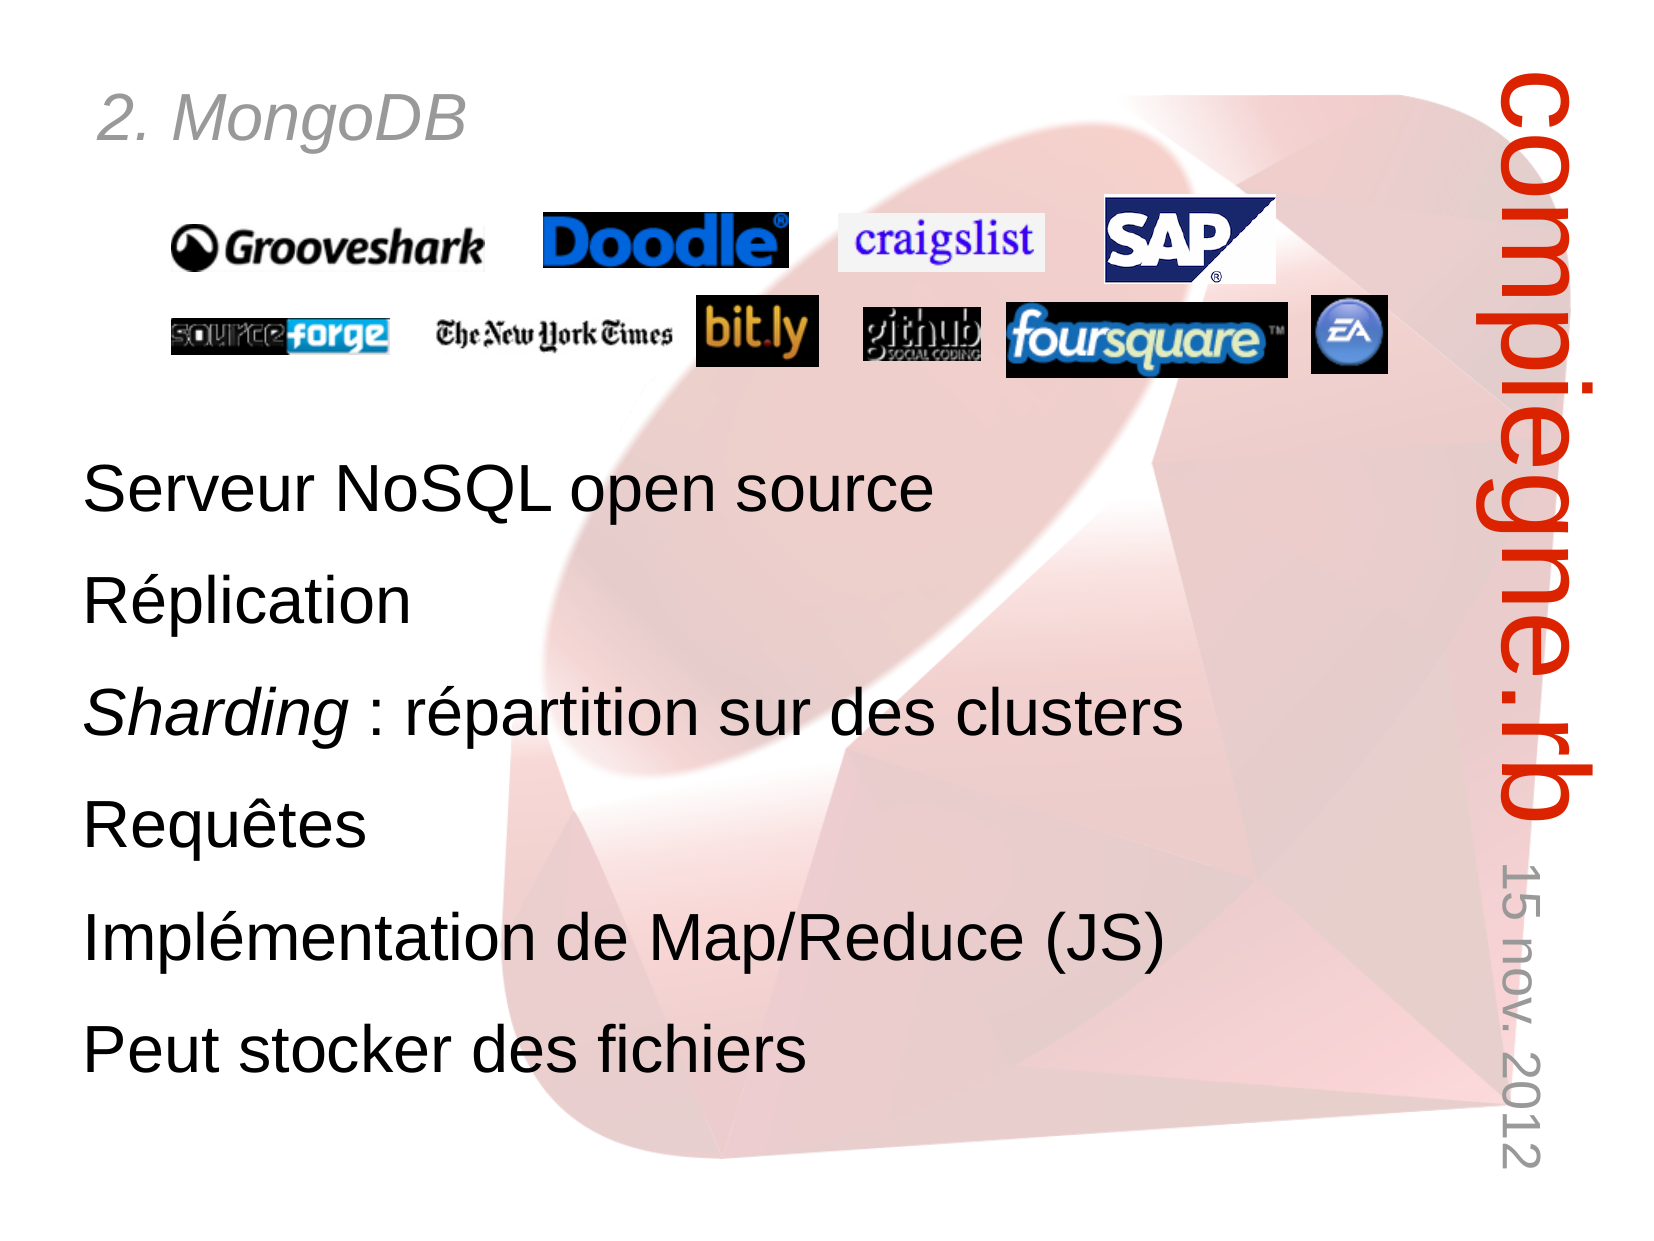

2. MongoDB
Serveur NoSQL open source
Réplication
Sharding : répartition sur des clusters
Requêtes
Implémentation de Map/Reduce (JS)
Peut stocker des fichiers
# compiegne.rb 15 nov. 2012